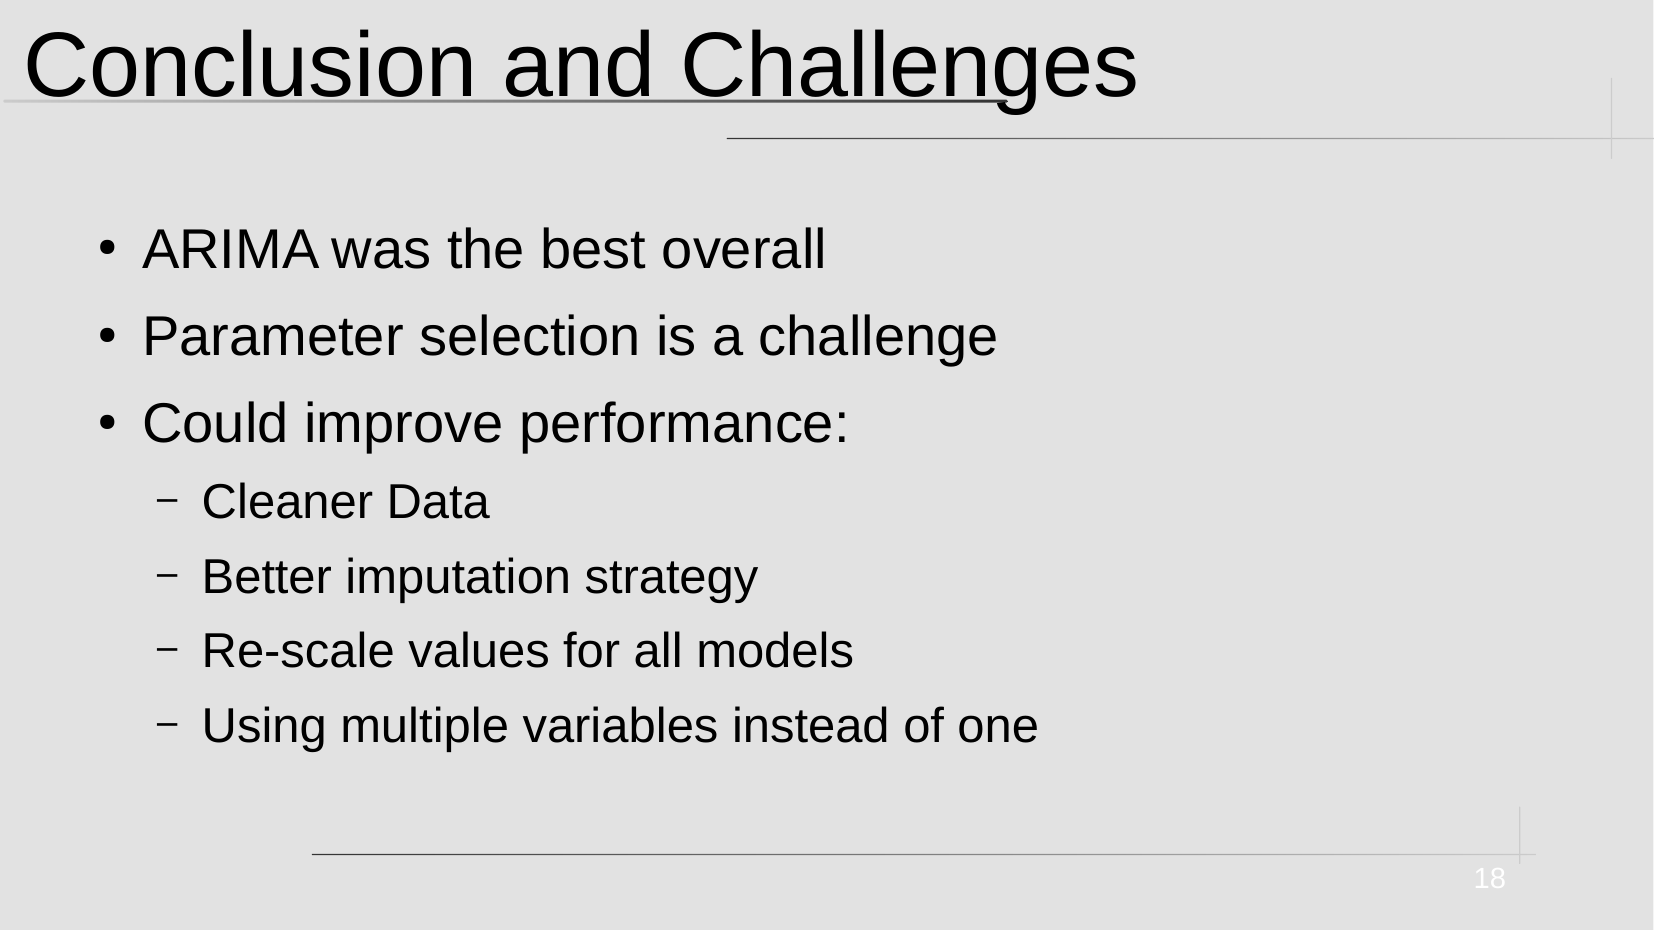

# Conclusion and Challenges
ARIMA was the best overall
Parameter selection is a challenge
Could improve performance:
Cleaner Data
Better imputation strategy
Re-scale values for all models
Using multiple variables instead of one
18